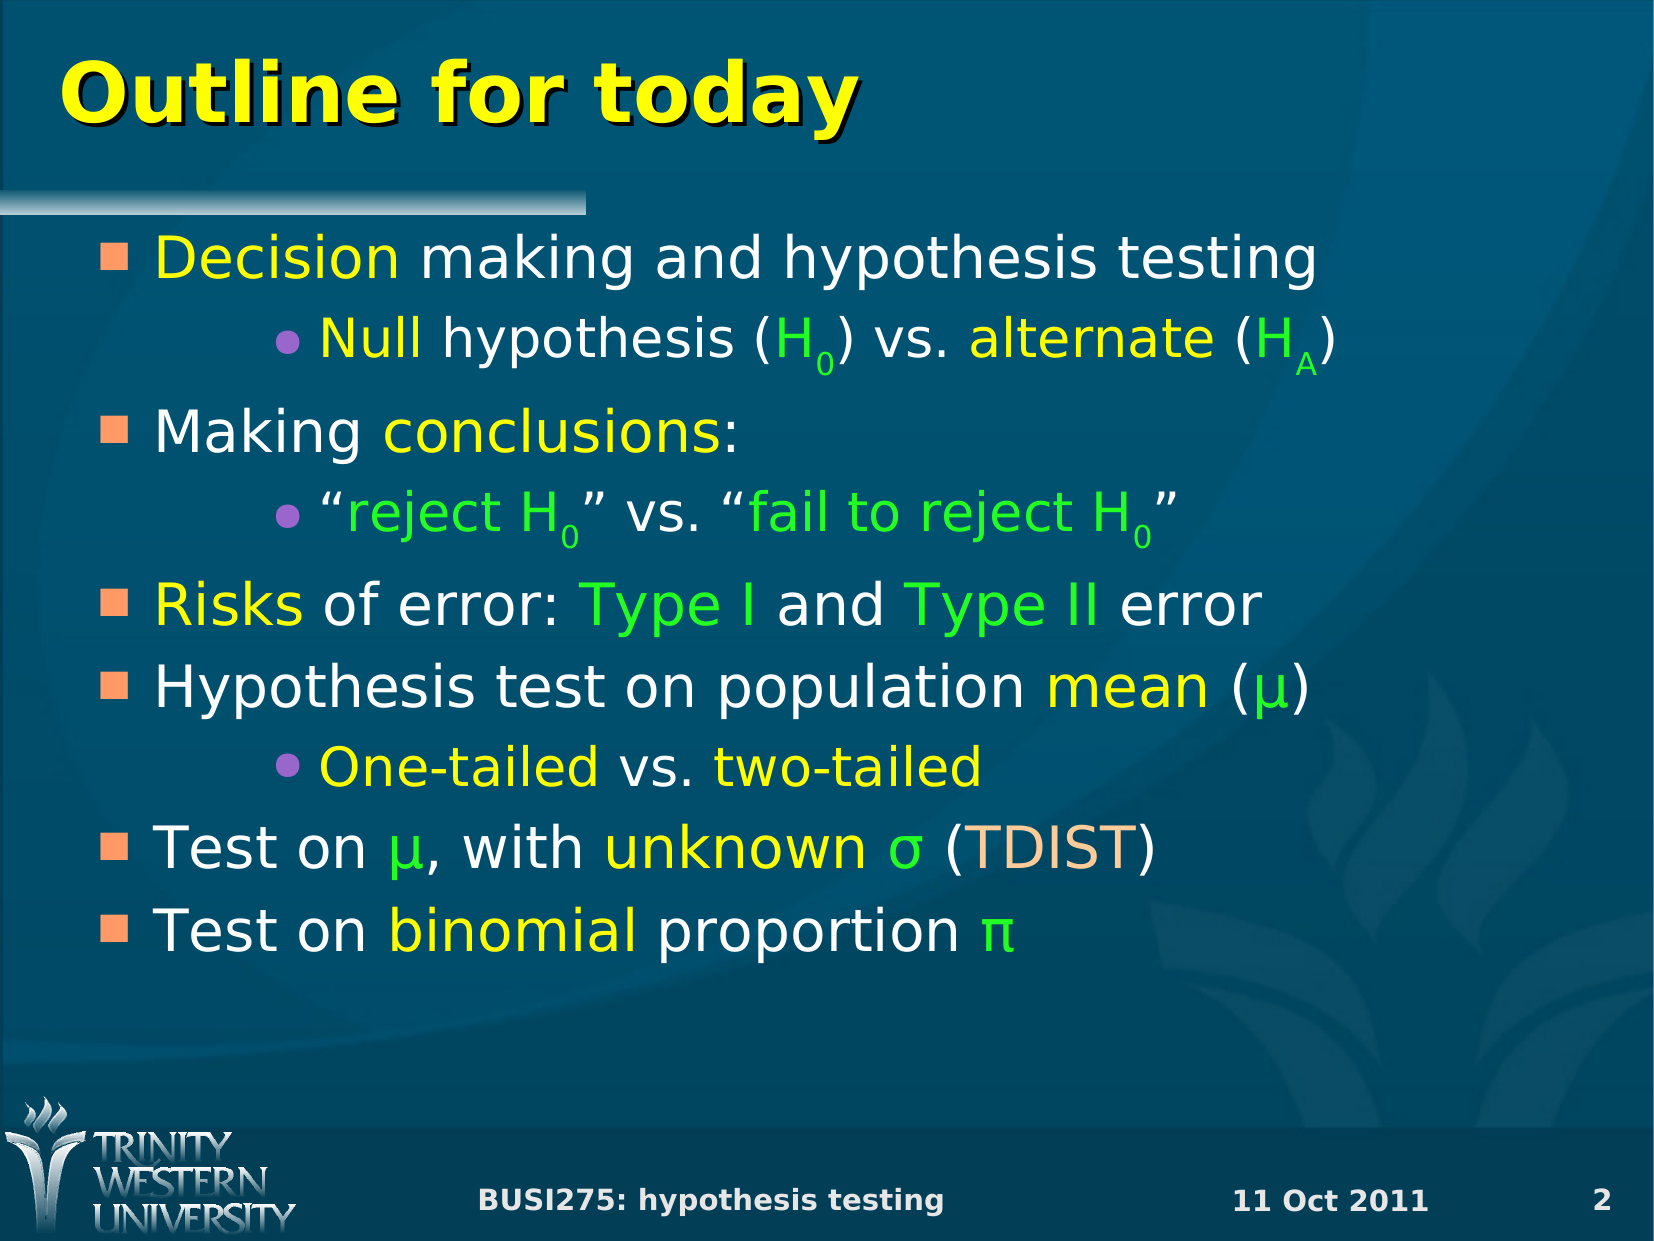

# Outline for today
Decision making and hypothesis testing
Null hypothesis (H0) vs. alternate (HA)
Making conclusions:
“reject H0” vs. “fail to reject H0”
Risks of error: Type I and Type II error
Hypothesis test on population mean (μ)
One-tailed vs. two-tailed
Test on μ, with unknown σ (TDIST)
Test on binomial proportion π
BUSI275: hypothesis testing
11 Oct 2011
2